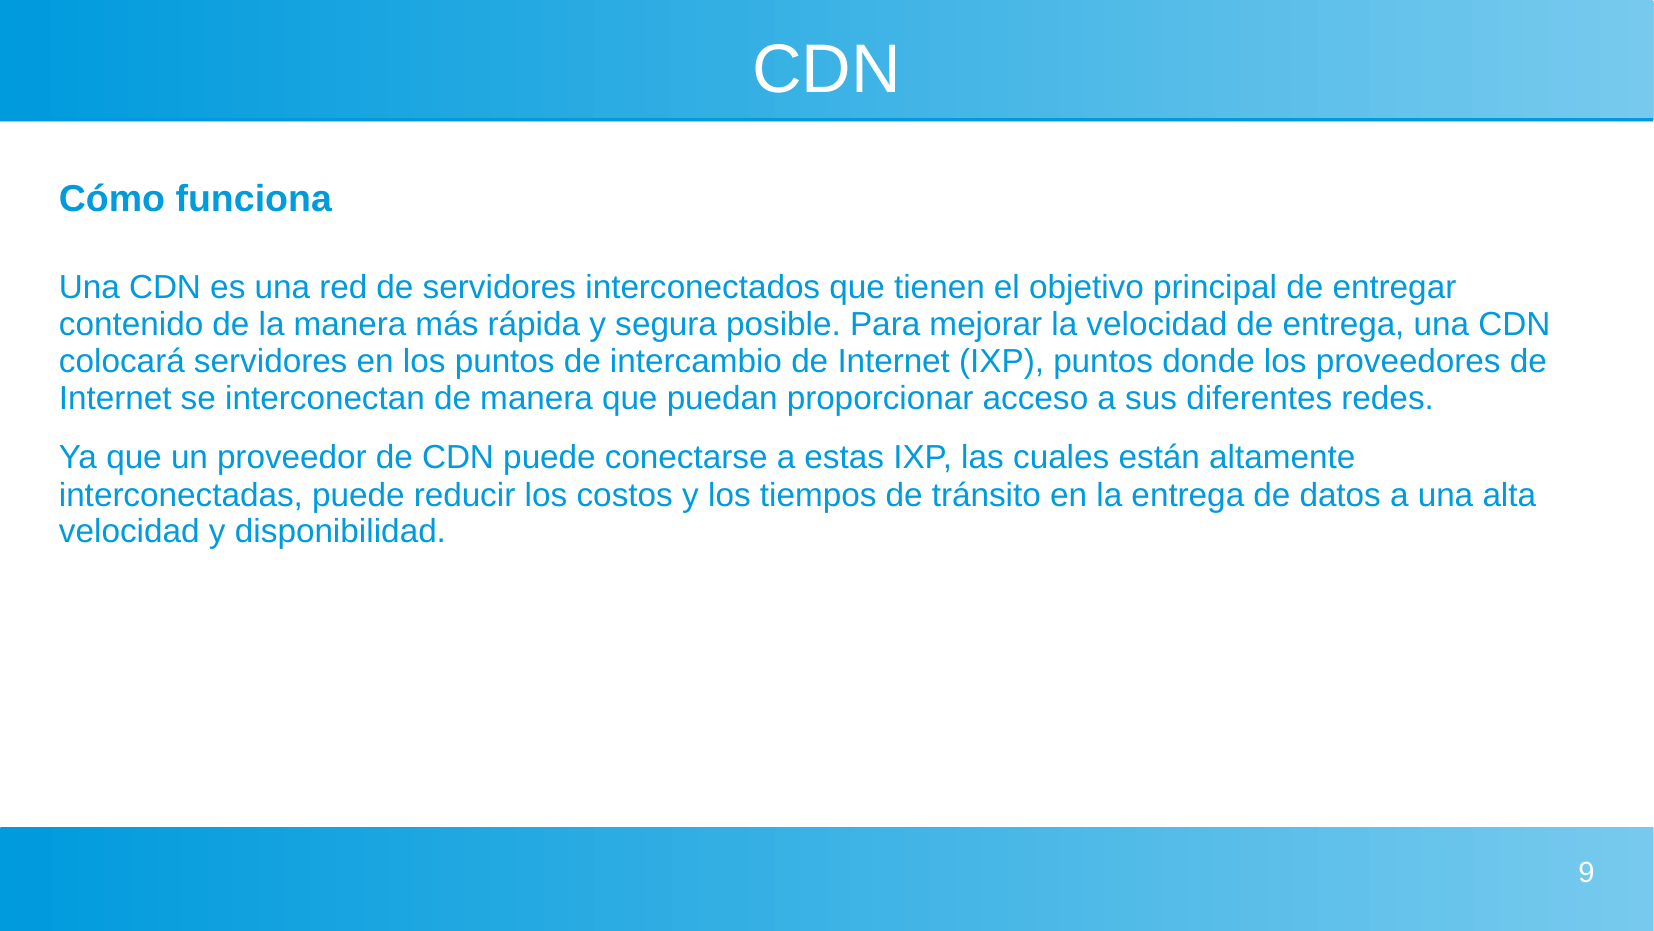

# CDN
Cómo funciona
Una CDN es una red de servidores interconectados que tienen el objetivo principal de entregar contenido de la manera más rápida y segura posible. Para mejorar la velocidad de entrega, una CDN colocará servidores en los puntos de intercambio de Internet (IXP), puntos donde los proveedores de Internet se interconectan de manera que puedan proporcionar acceso a sus diferentes redes.
Ya que un proveedor de CDN puede conectarse a estas IXP, las cuales están altamente interconectadas, puede reducir los costos y los tiempos de tránsito en la entrega de datos a una alta velocidad y disponibilidad.
9